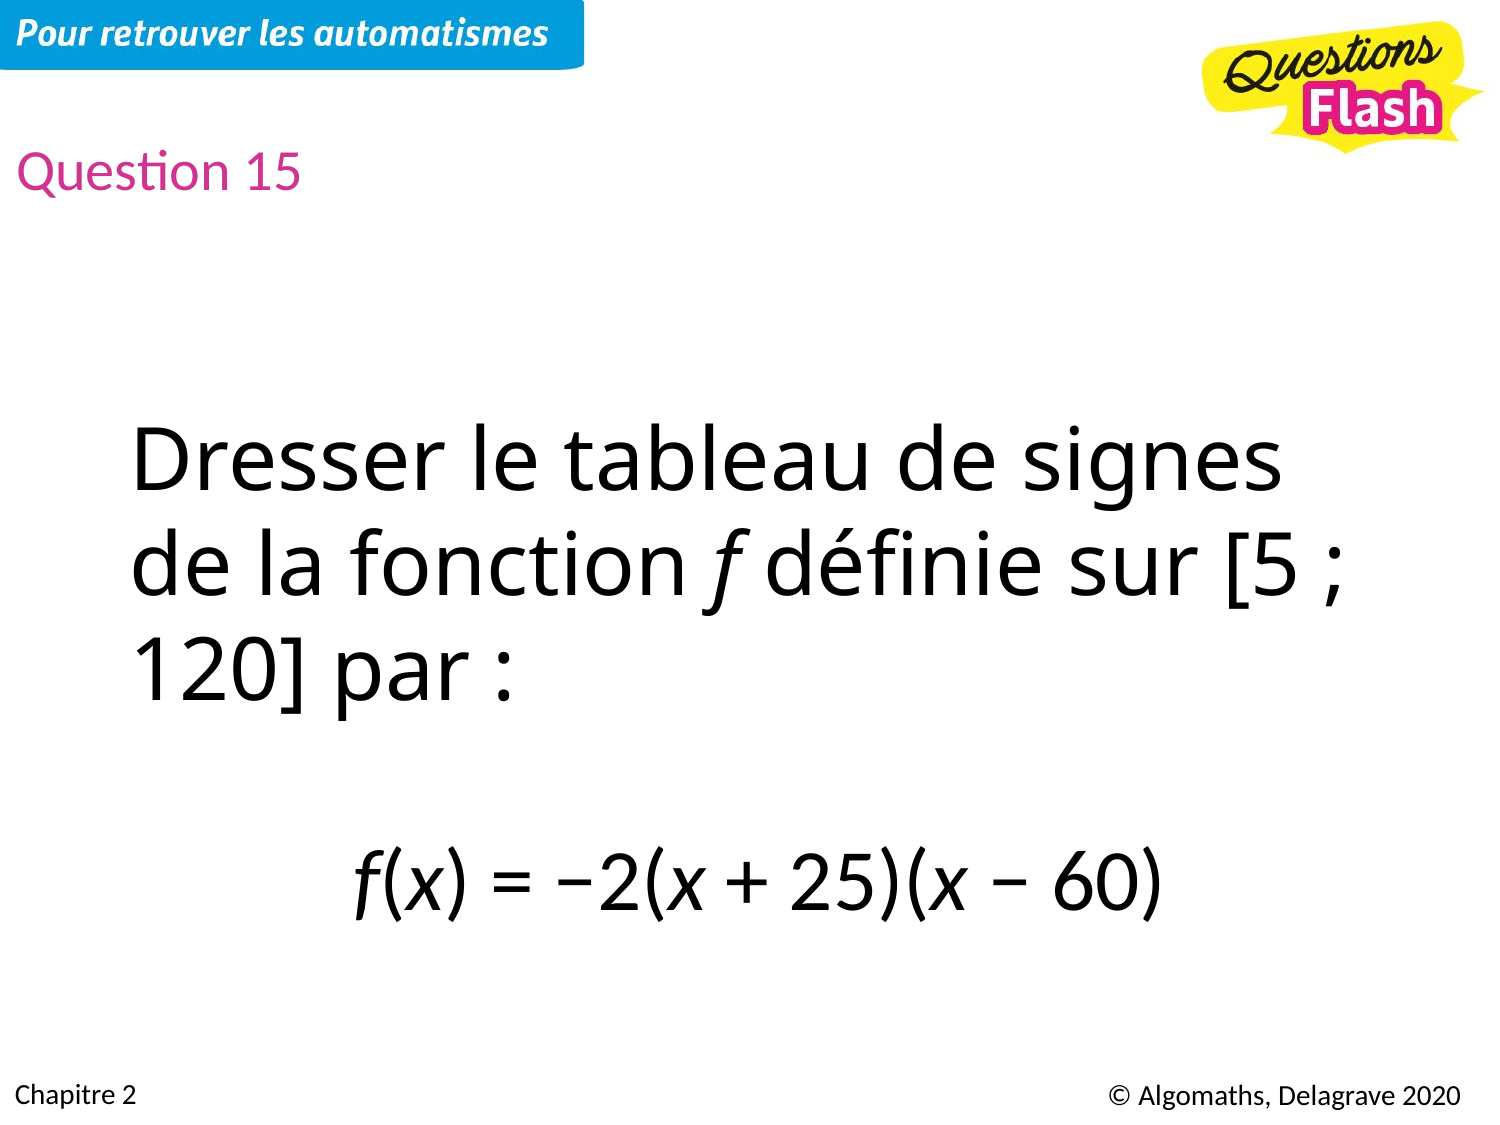

Question 15
Dresser le tableau de signes de la fonction f définie sur [5 ; 120] par :
 f(x) = −2(x + 25)(x − 60)